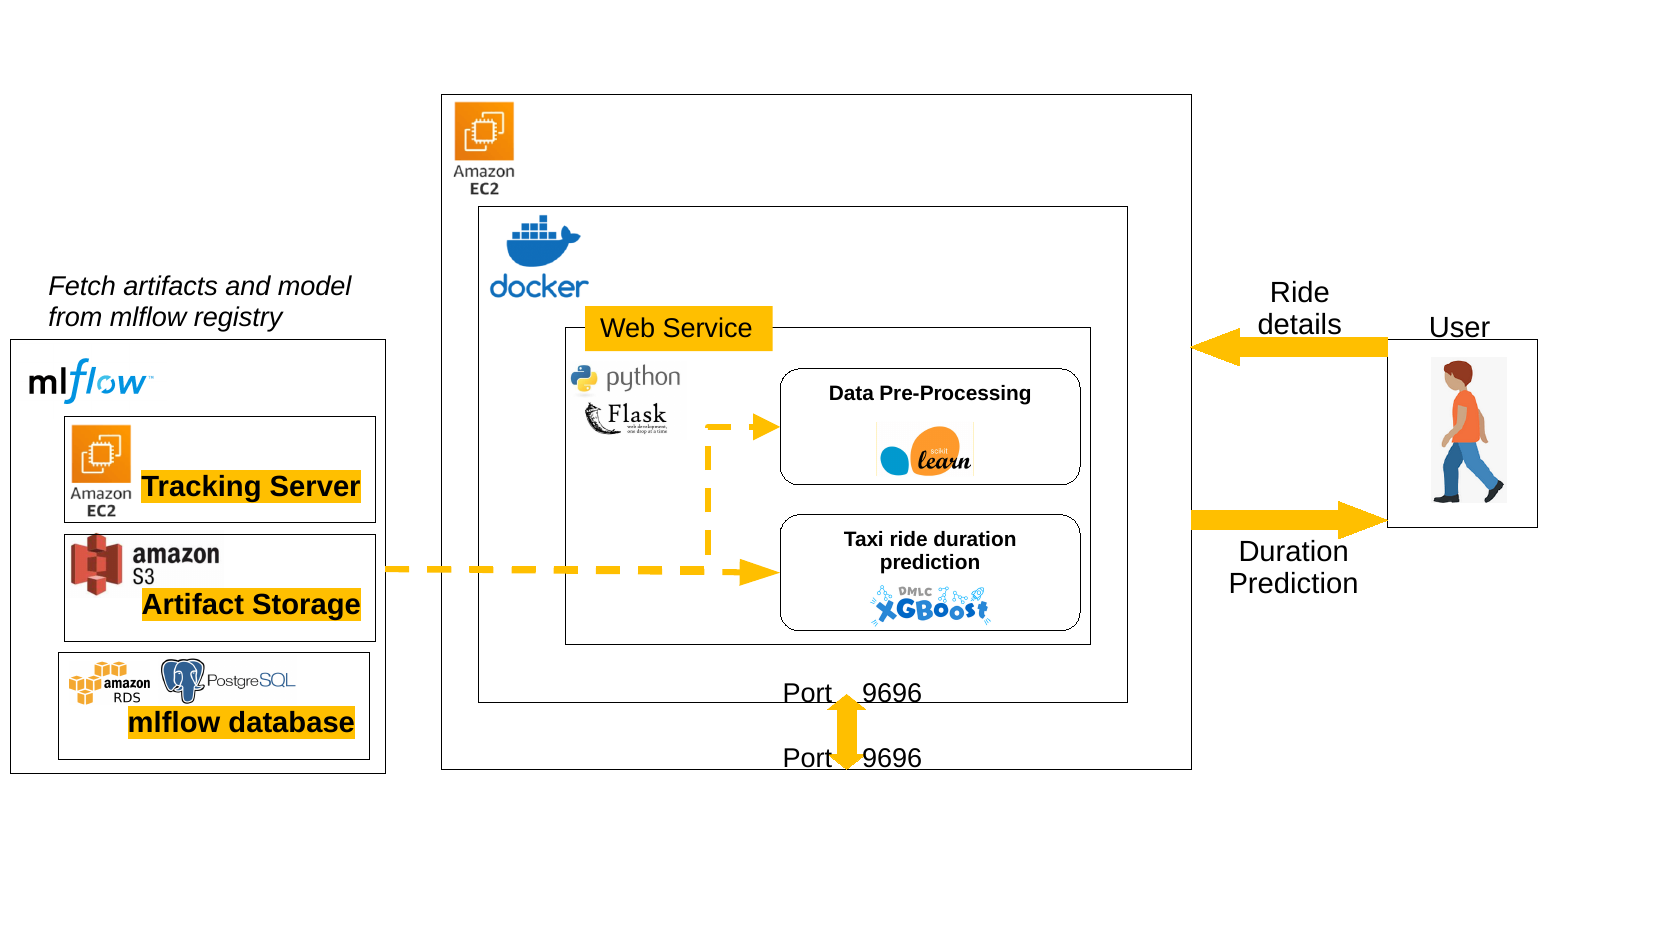

Fetch artifacts and model from mlflow registry
Ride
details
User
Web Service
Data Pre-Processing
Tracking Server
Taxi ride duration prediction
Duration
Prediction
Artifact Storage
mlflow database
 Port 9696
 Port 9696